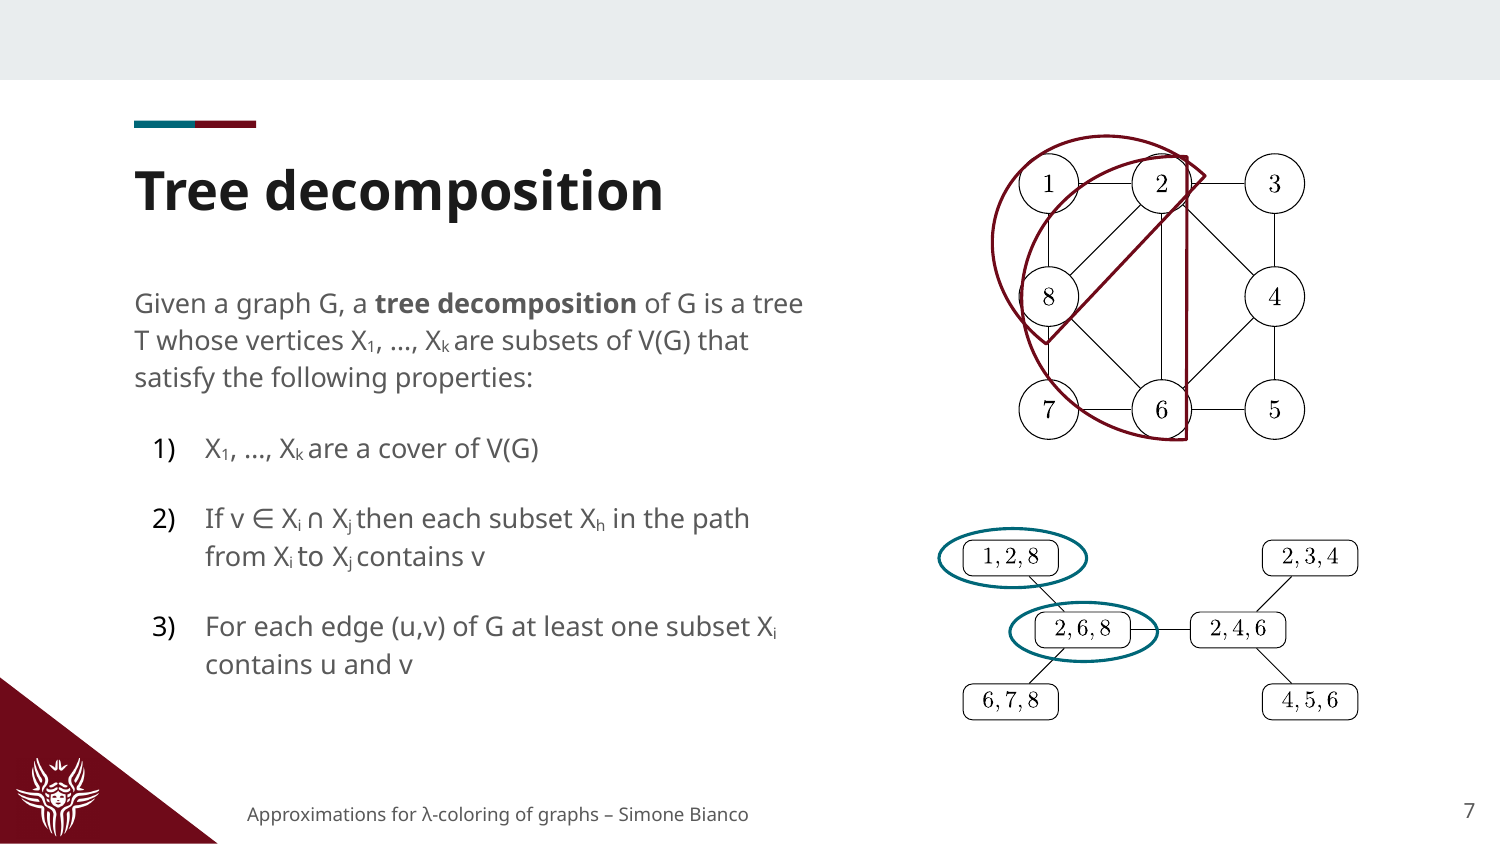

# Tree decomposition
Given a graph G, a tree decomposition of G is a tree T whose vertices X1, …, Xk are subsets of V(G) that satisfy the following properties:
X1, …, Xk are a cover of V(G)
If v ∈ Xi ∩ Xj then each subset Xh in the path from Xi to Xj contains v
For each edge (u,v) of G at least one subset Xi contains u and v
Approximations for λ-coloring of graphs – Simone Bianco